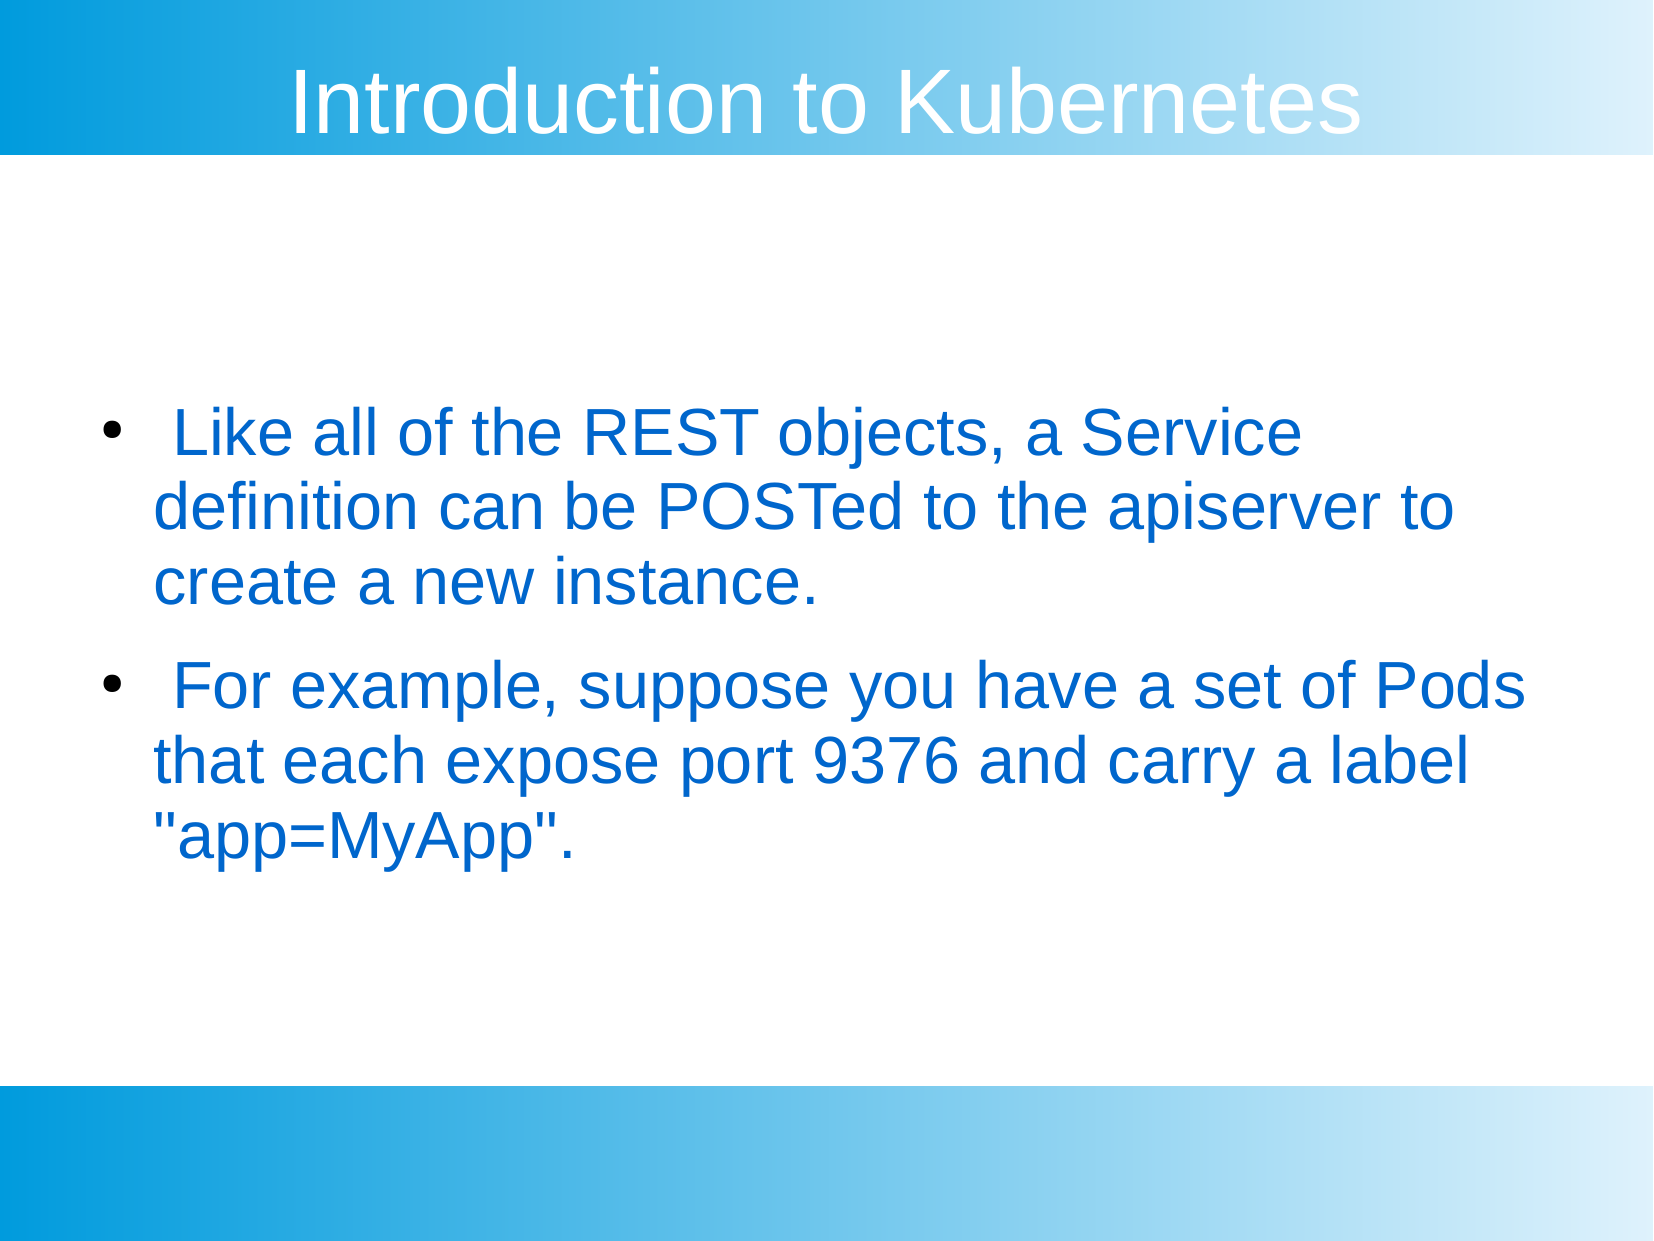

# Introduction to Kubernetes
 Like all of the REST objects, a Service definition can be POSTed to the apiserver to create a new instance.
 For example, suppose you have a set of Pods that each expose port 9376 and carry a label "app=MyApp".